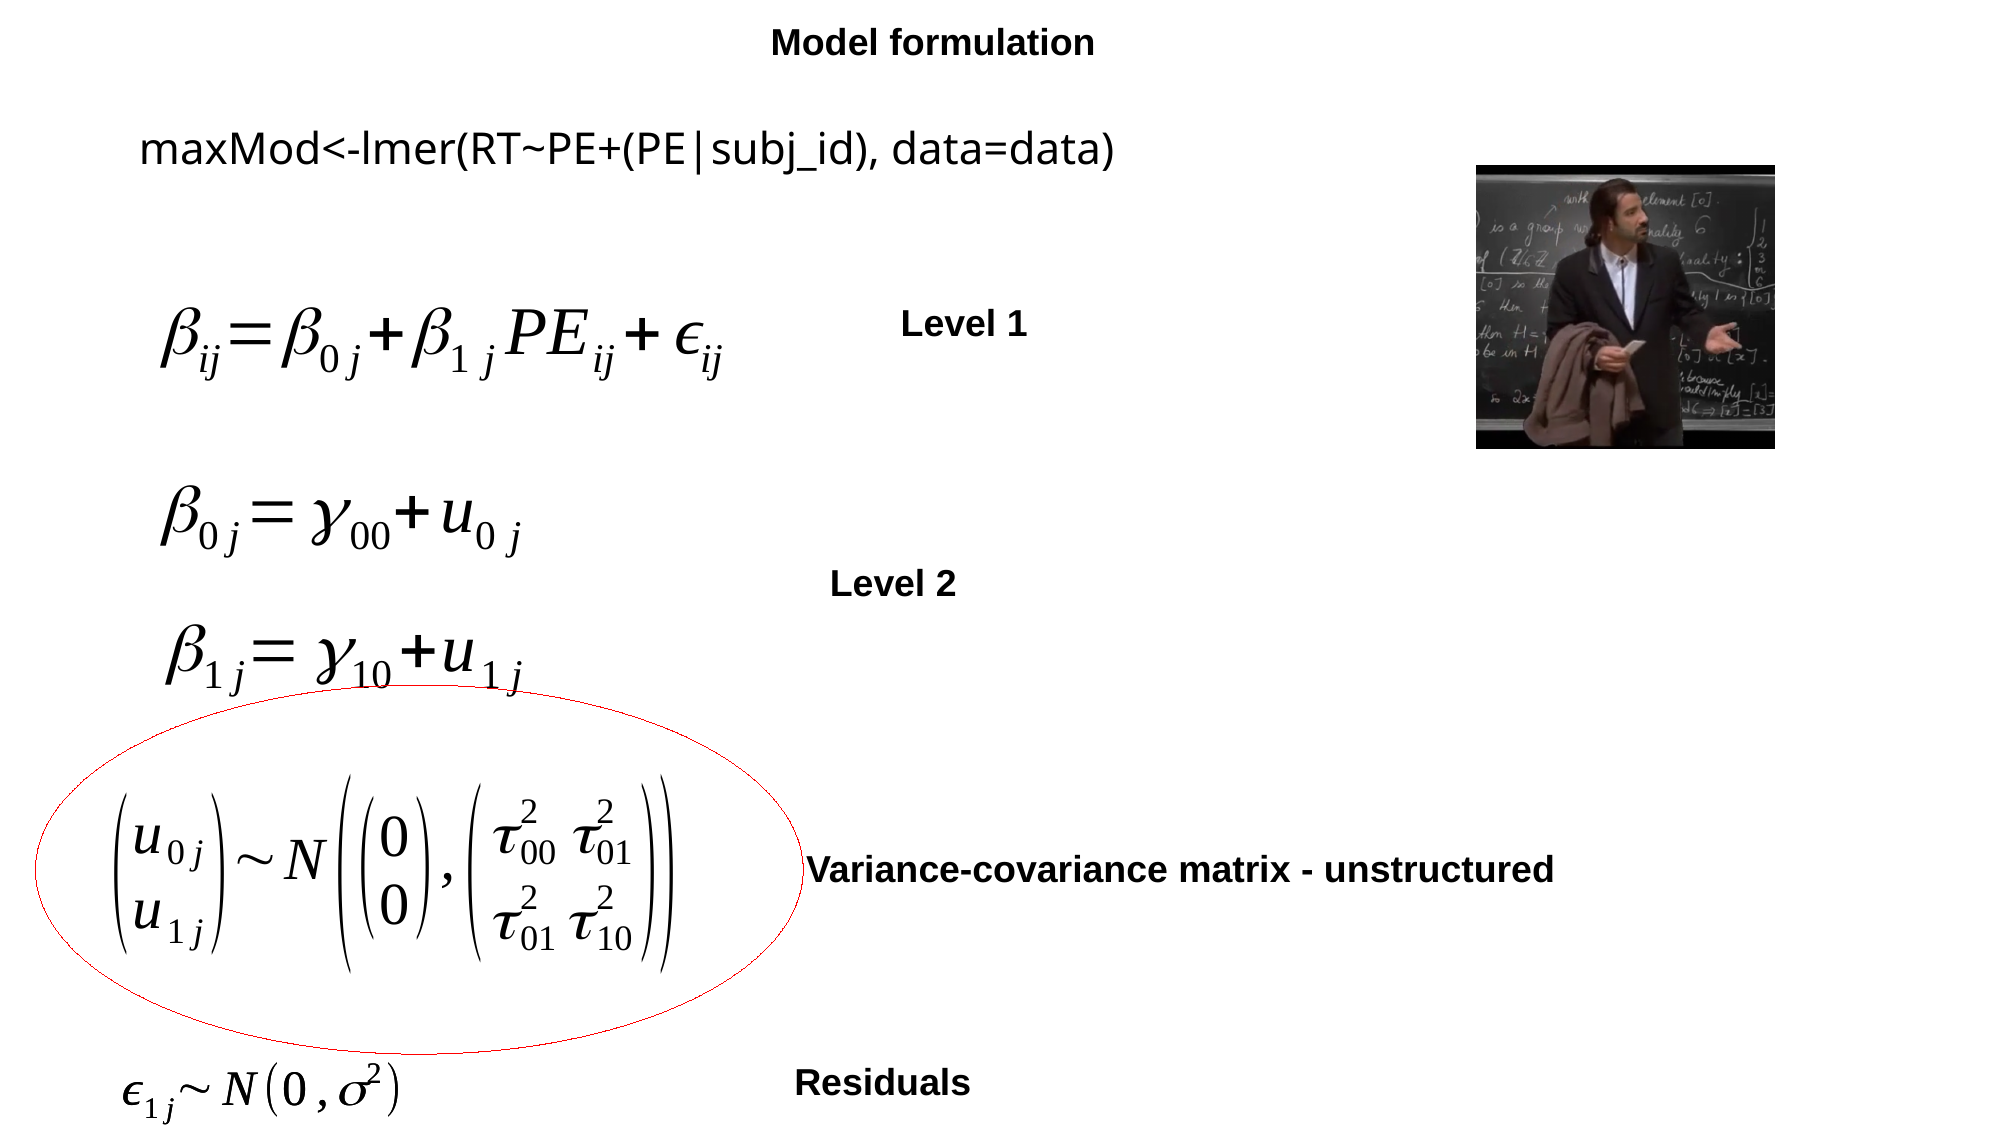

Model formulation
# maxMod<-lmer(RT~PE+(PE|subj_id), data=data)
Level 1
Level 2
Variance-covariance matrix - unstructured
Residuals